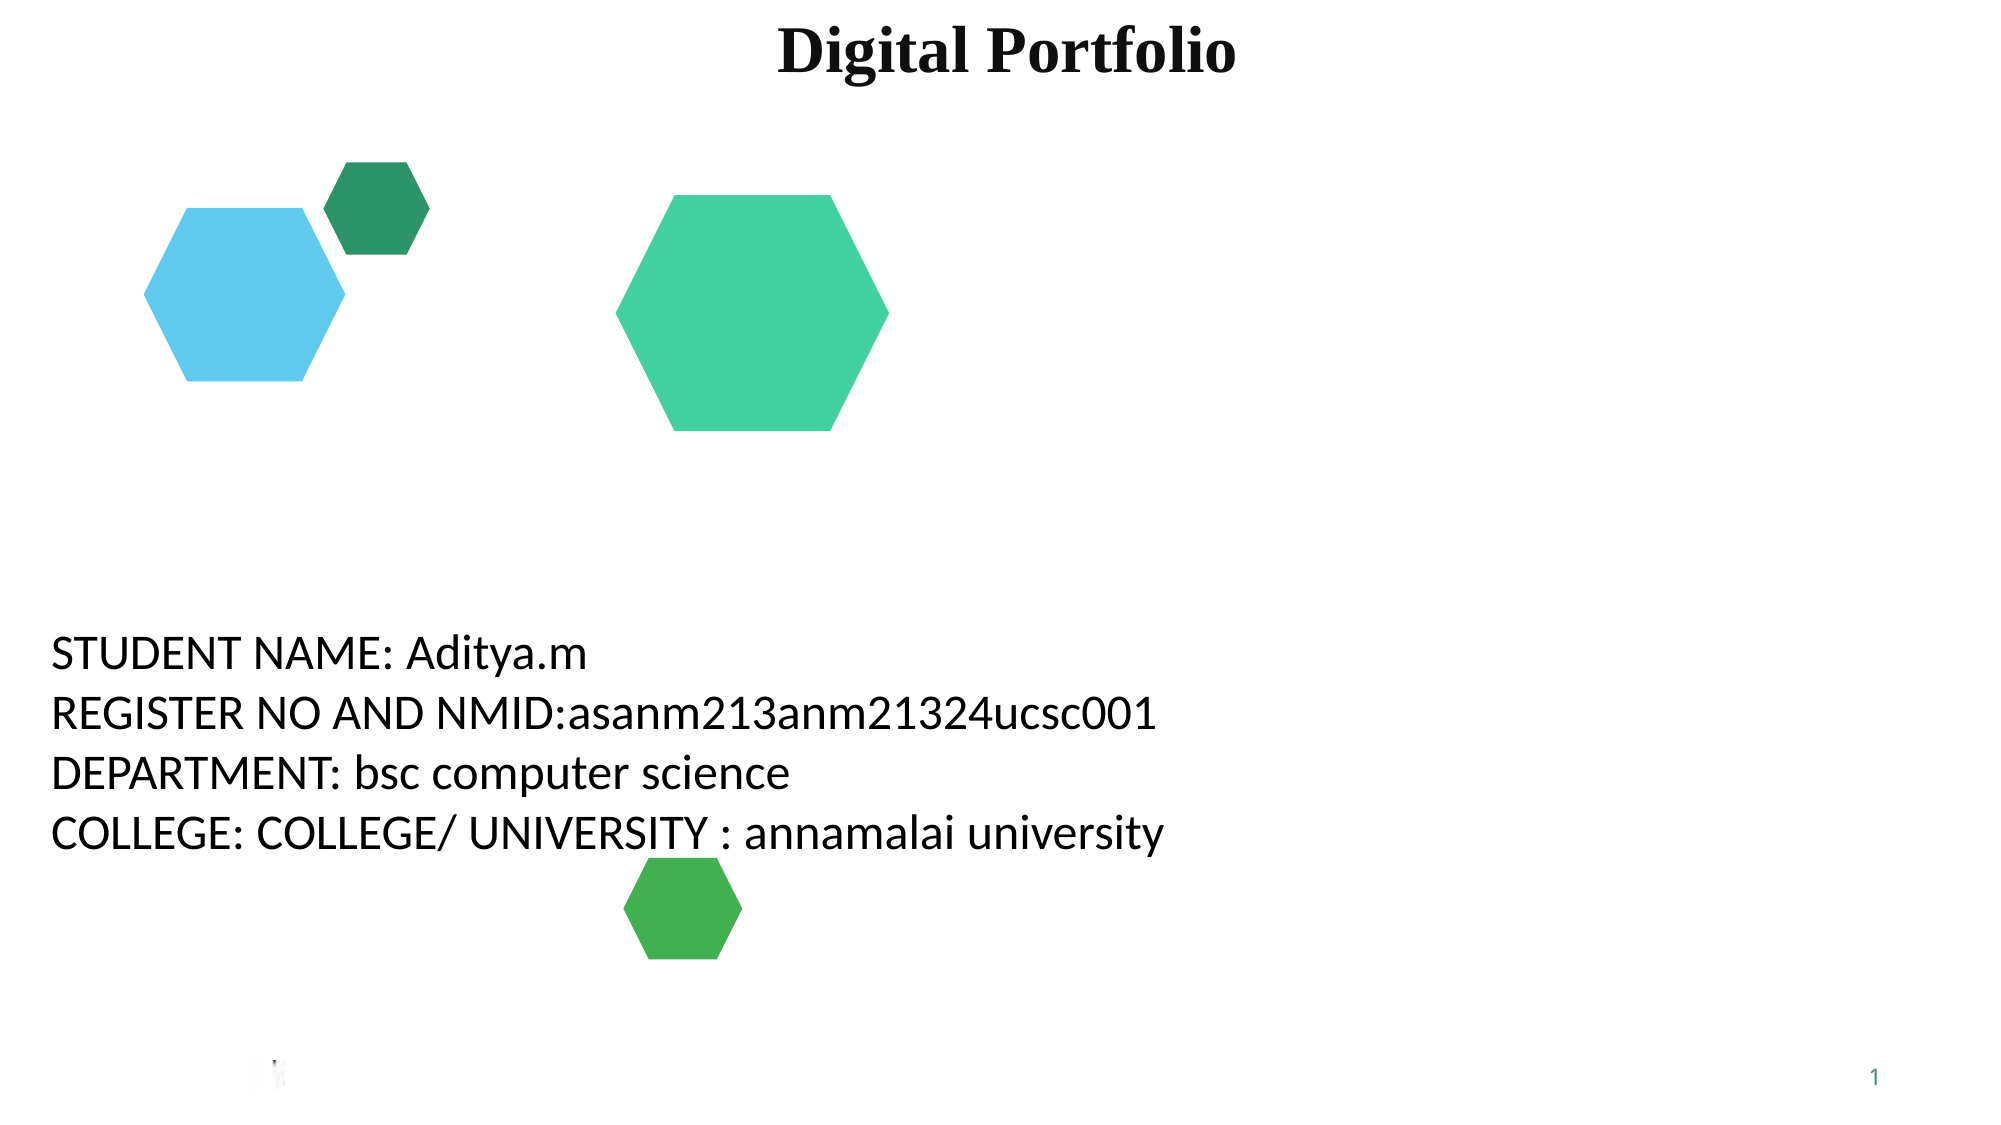

# Digital Portfolio
STUDENT NAME: Aditya.m
REGISTER NO AND NMID:asanm213anm21324ucsc001
DEPARTMENT: bsc computer science
COLLEGE: COLLEGE/ UNIVERSITY : annamalai university